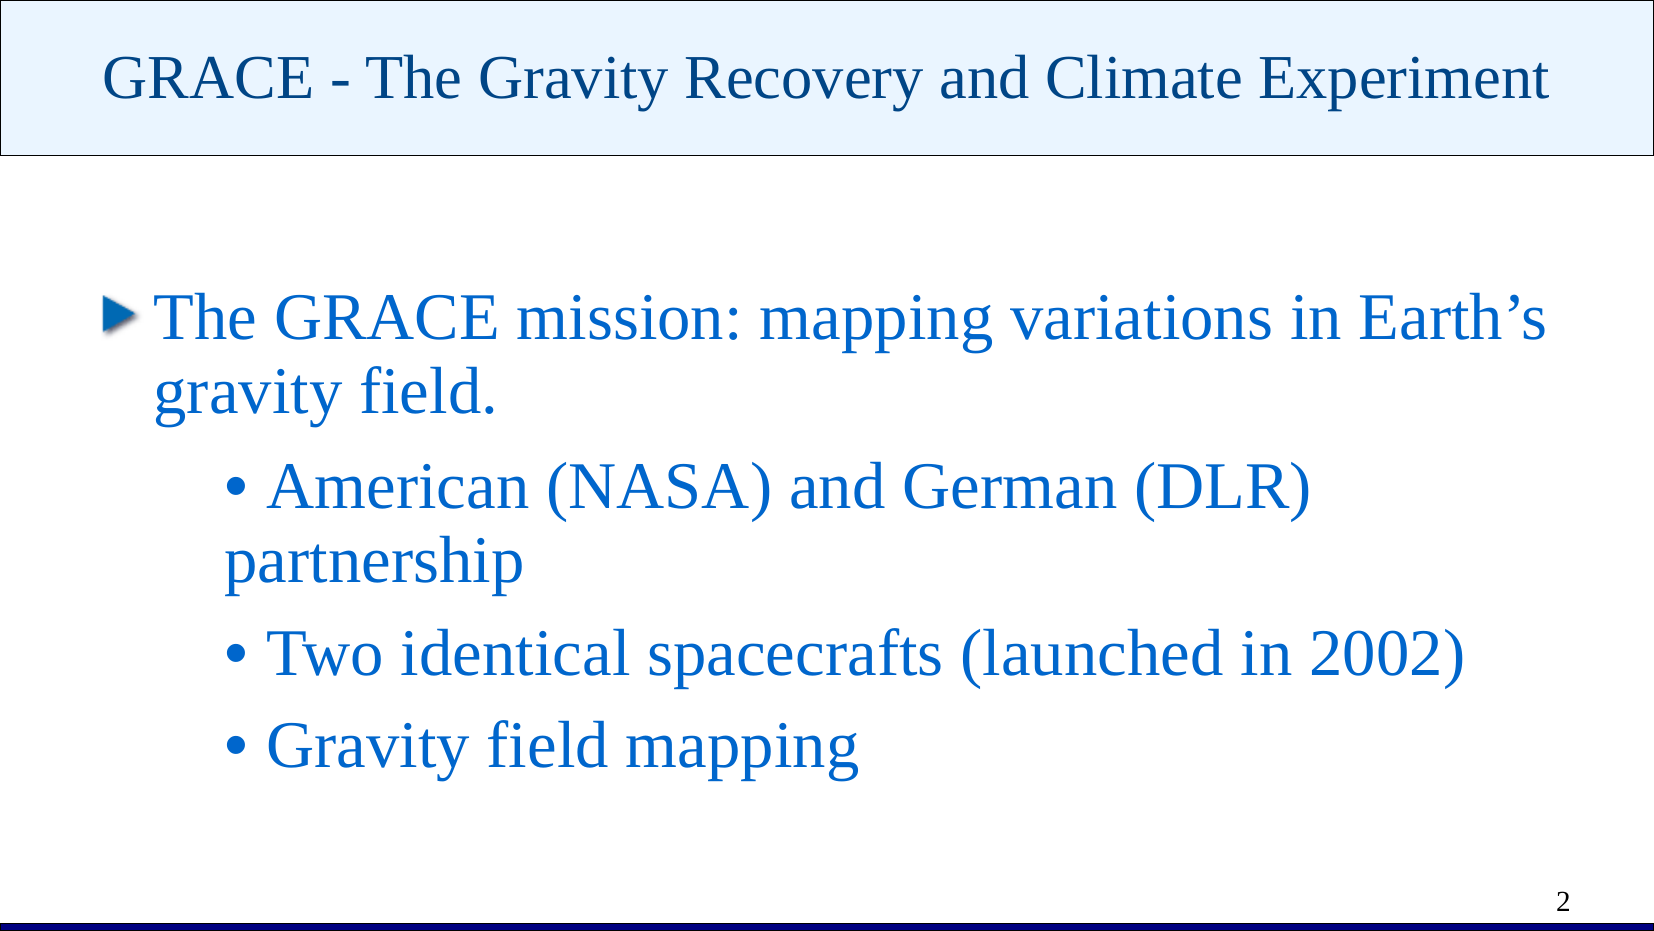

# GRACE - The Gravity Recovery and Climate Experiment
The GRACE mission: mapping variations in Earth’s gravity field.
• American (NASA) and German (DLR) partnership
• Two identical spacecrafts (launched in 2002)
• Gravity field mapping
2